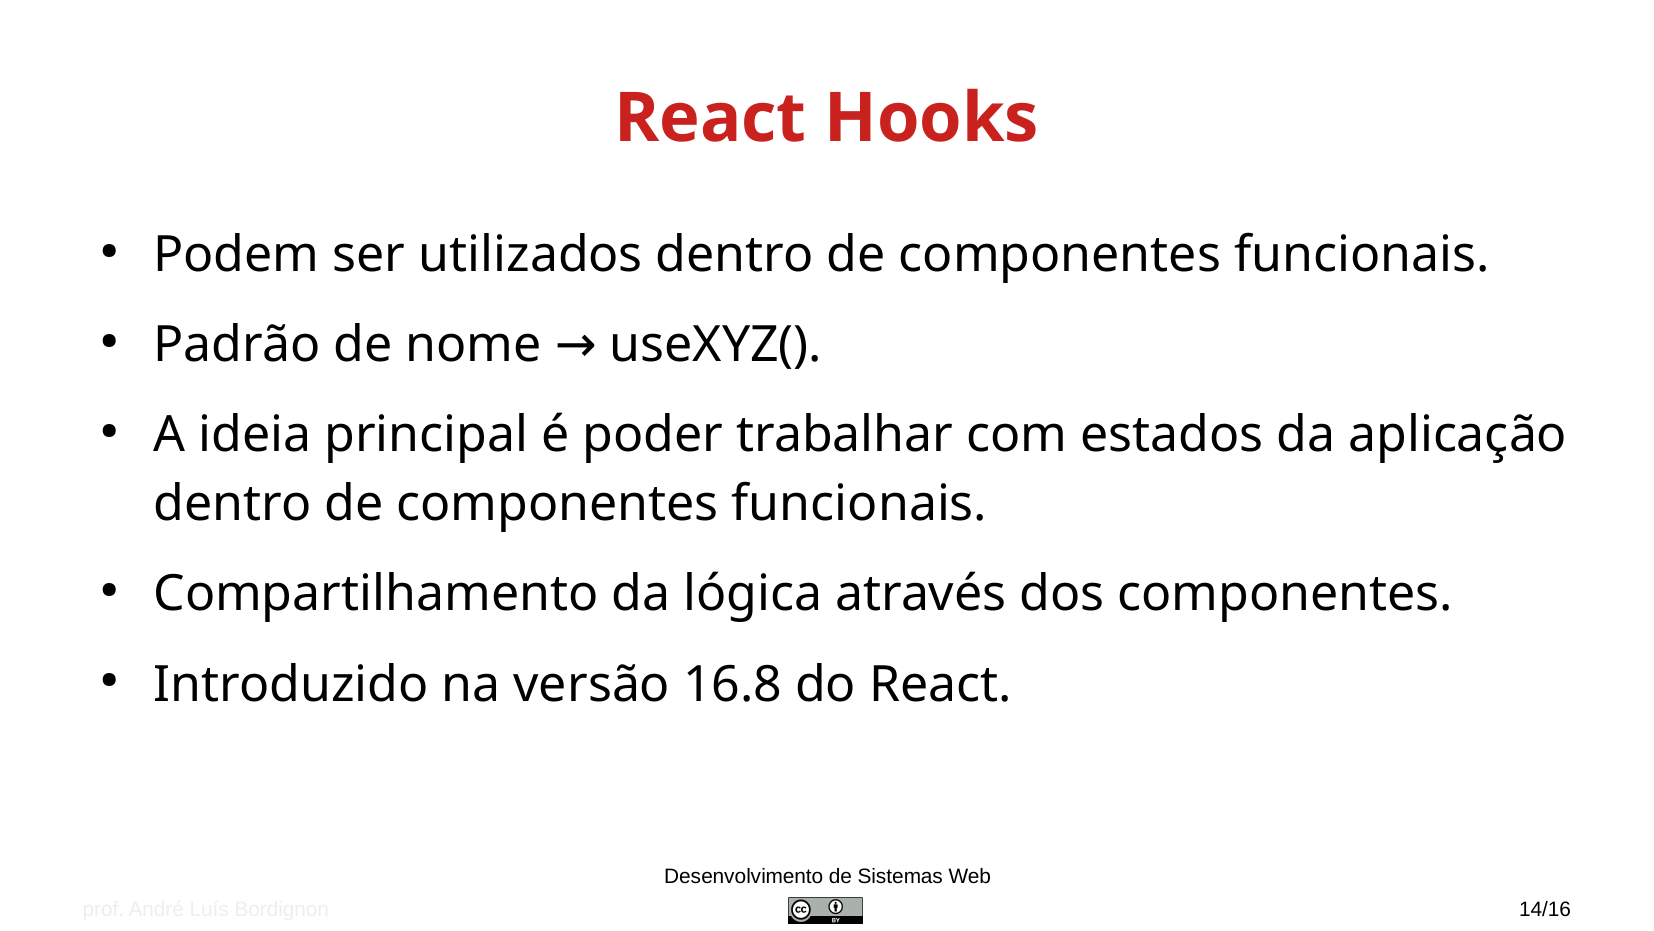

# React Hooks
Podem ser utilizados dentro de componentes funcionais.
Padrão de nome → useXYZ().
A ideia principal é poder trabalhar com estados da aplicação dentro de componentes funcionais.
Compartilhamento da lógica através dos componentes.
Introduzido na versão 16.8 do React.
Desenvolvimento de Sistemas Web
prof. André Luís Bordignon
14